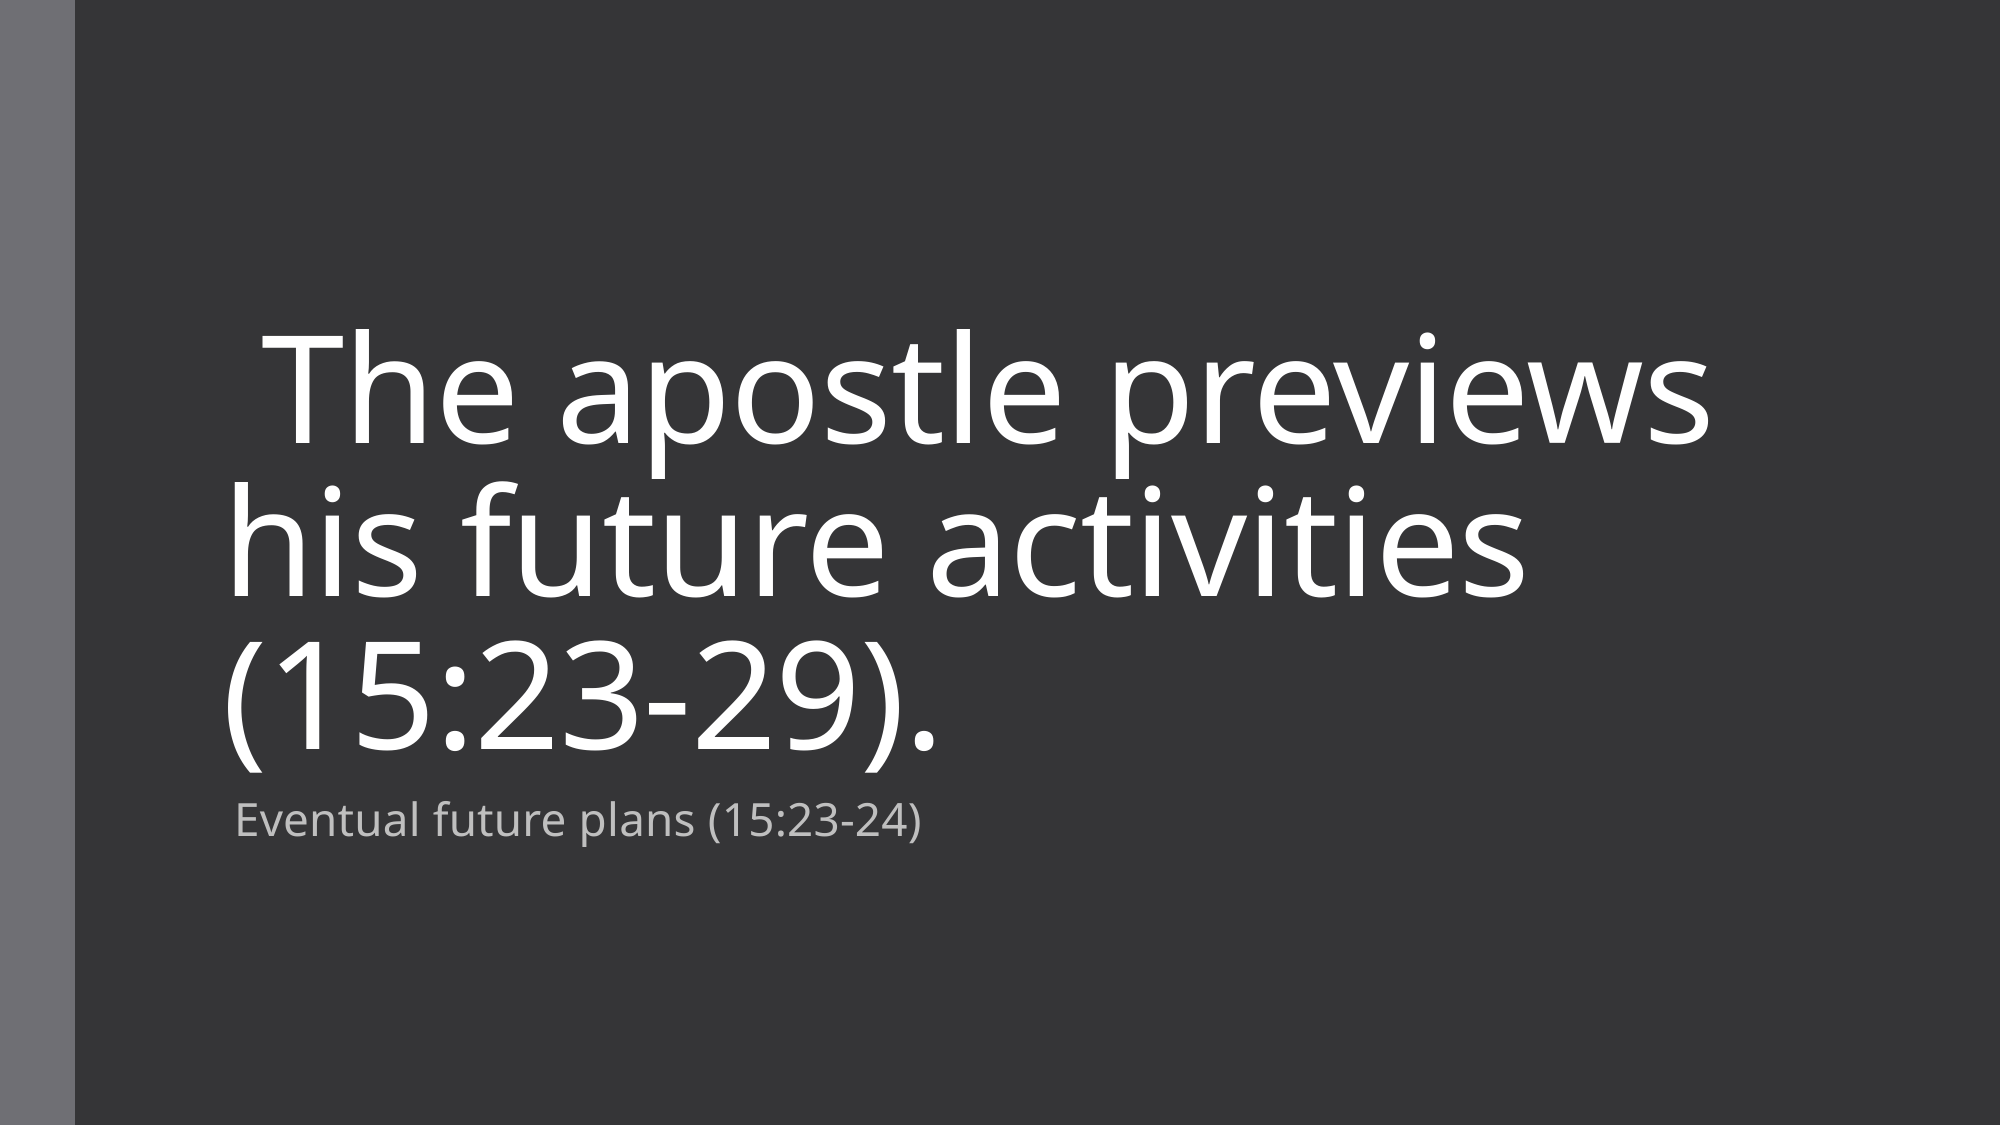

# The apostle previews his future activities (15:23-29).
 Eventual future plans (15:23-24)